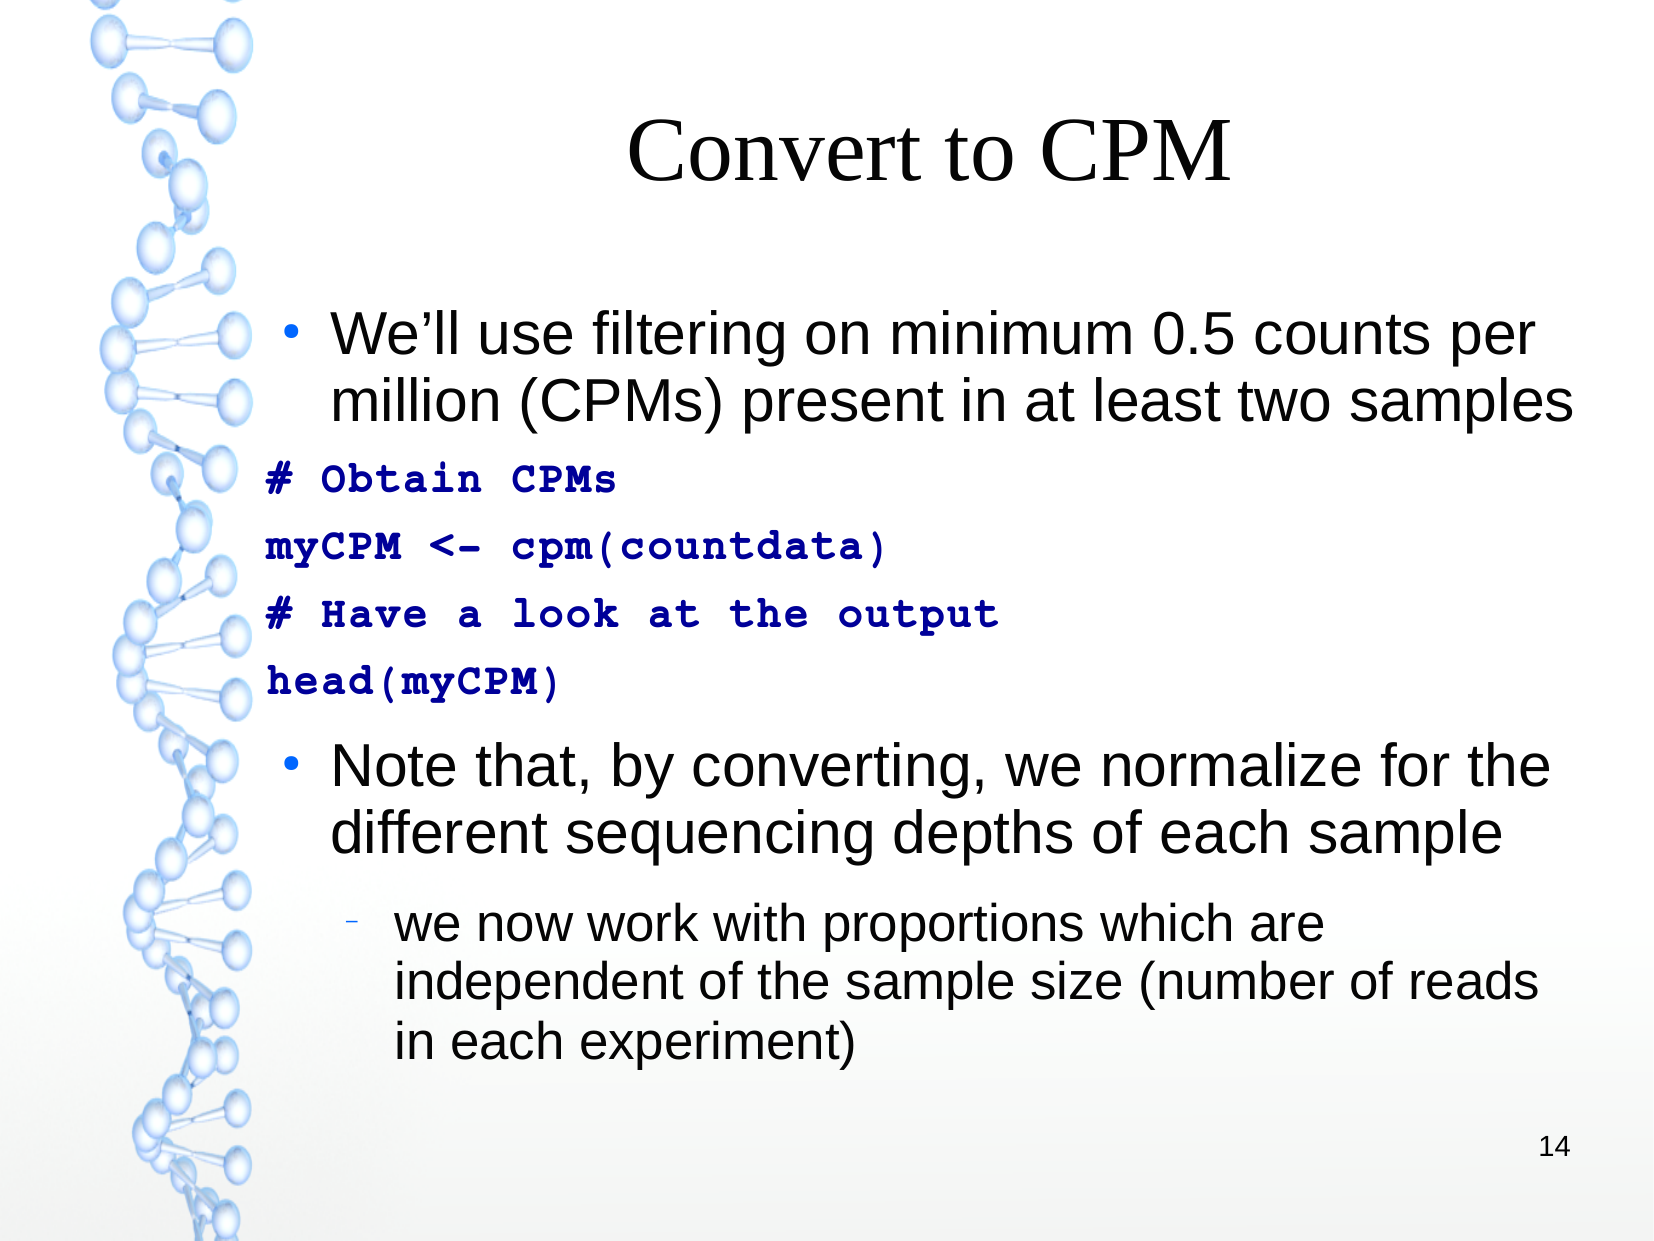

# Convert to CPM
We’ll use filtering on minimum 0.5 counts per million (CPMs) present in at least two samples
# Obtain CPMs
myCPM <- cpm(countdata)
# Have a look at the output
head(myCPM)
Note that, by converting, we normalize for the different sequencing depths of each sample
we now work with proportions which are independent of the sample size (number of reads in each experiment)
14